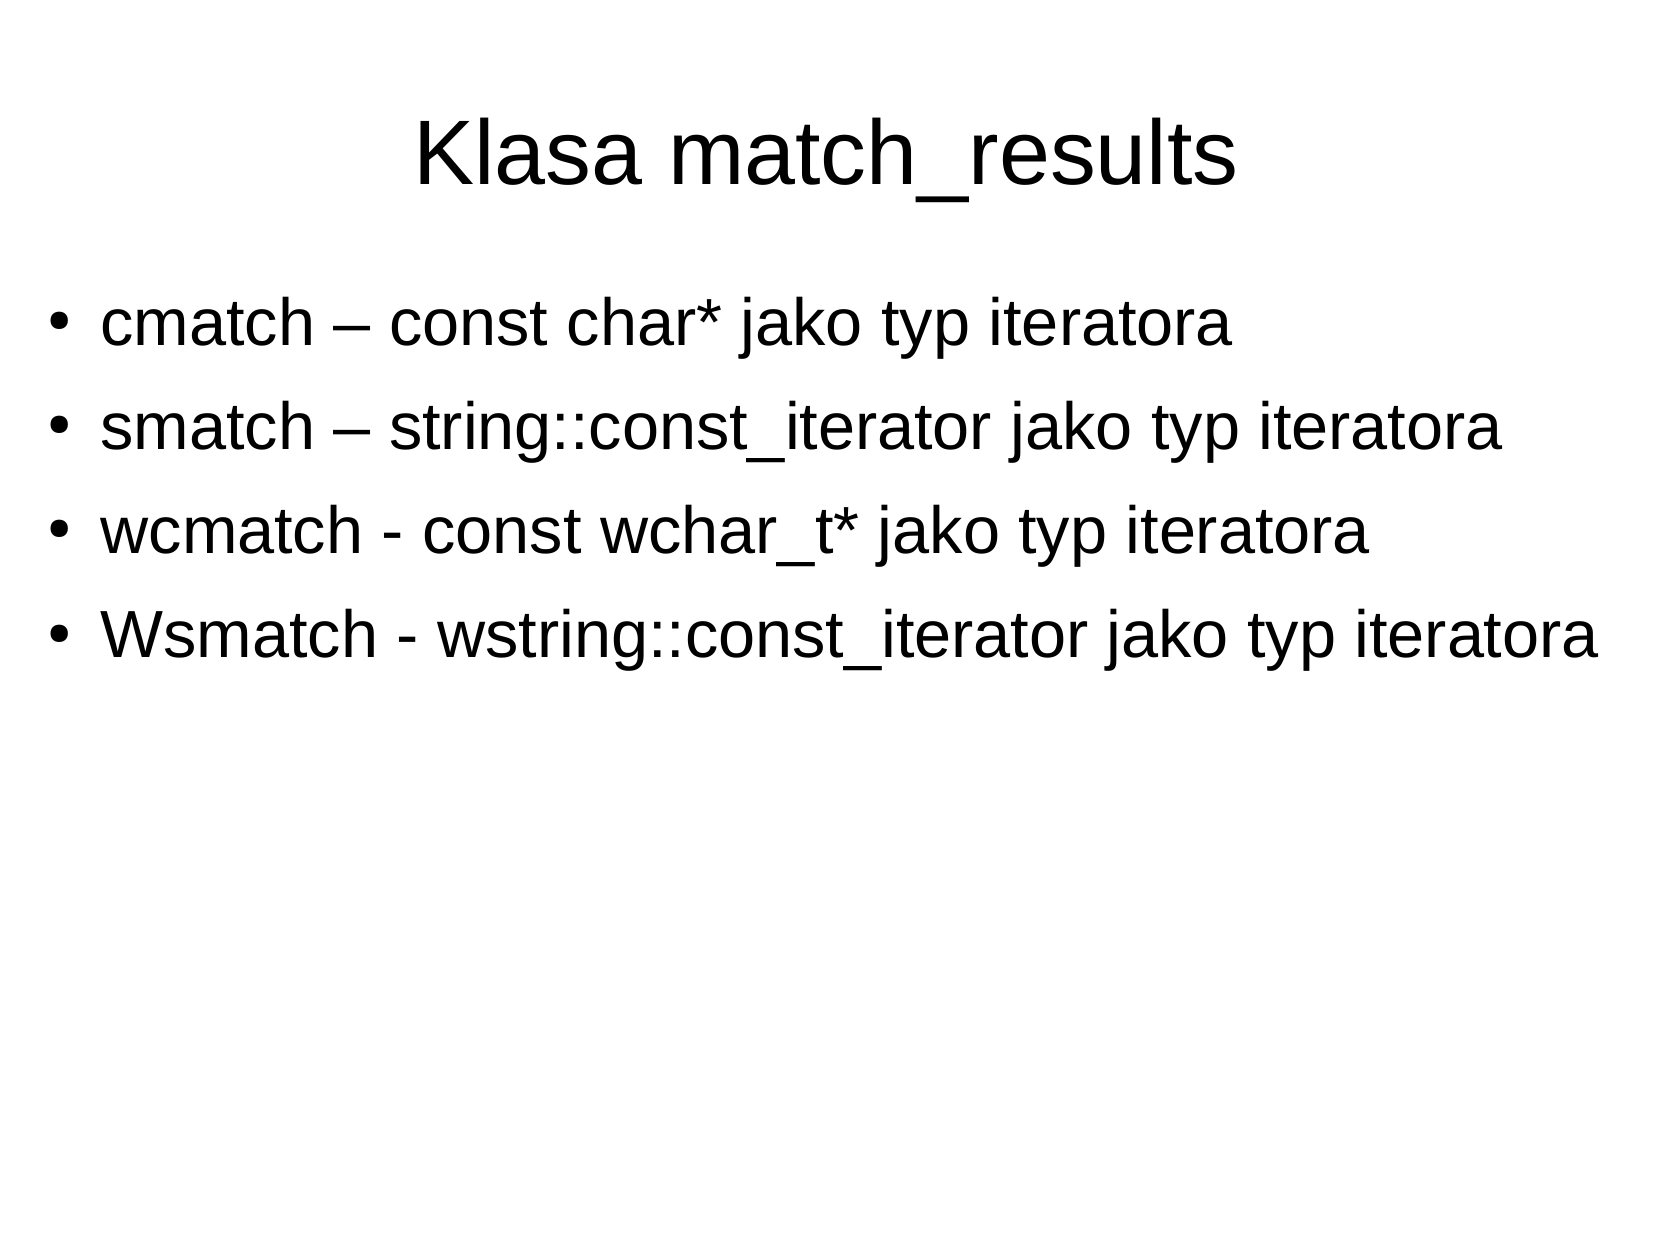

# Klasa match_results
cmatch – const char* jako typ iteratora
smatch – string::const_iterator jako typ iteratora
wcmatch - const wchar_t* jako typ iteratora
Wsmatch - wstring::const_iterator jako typ iteratora